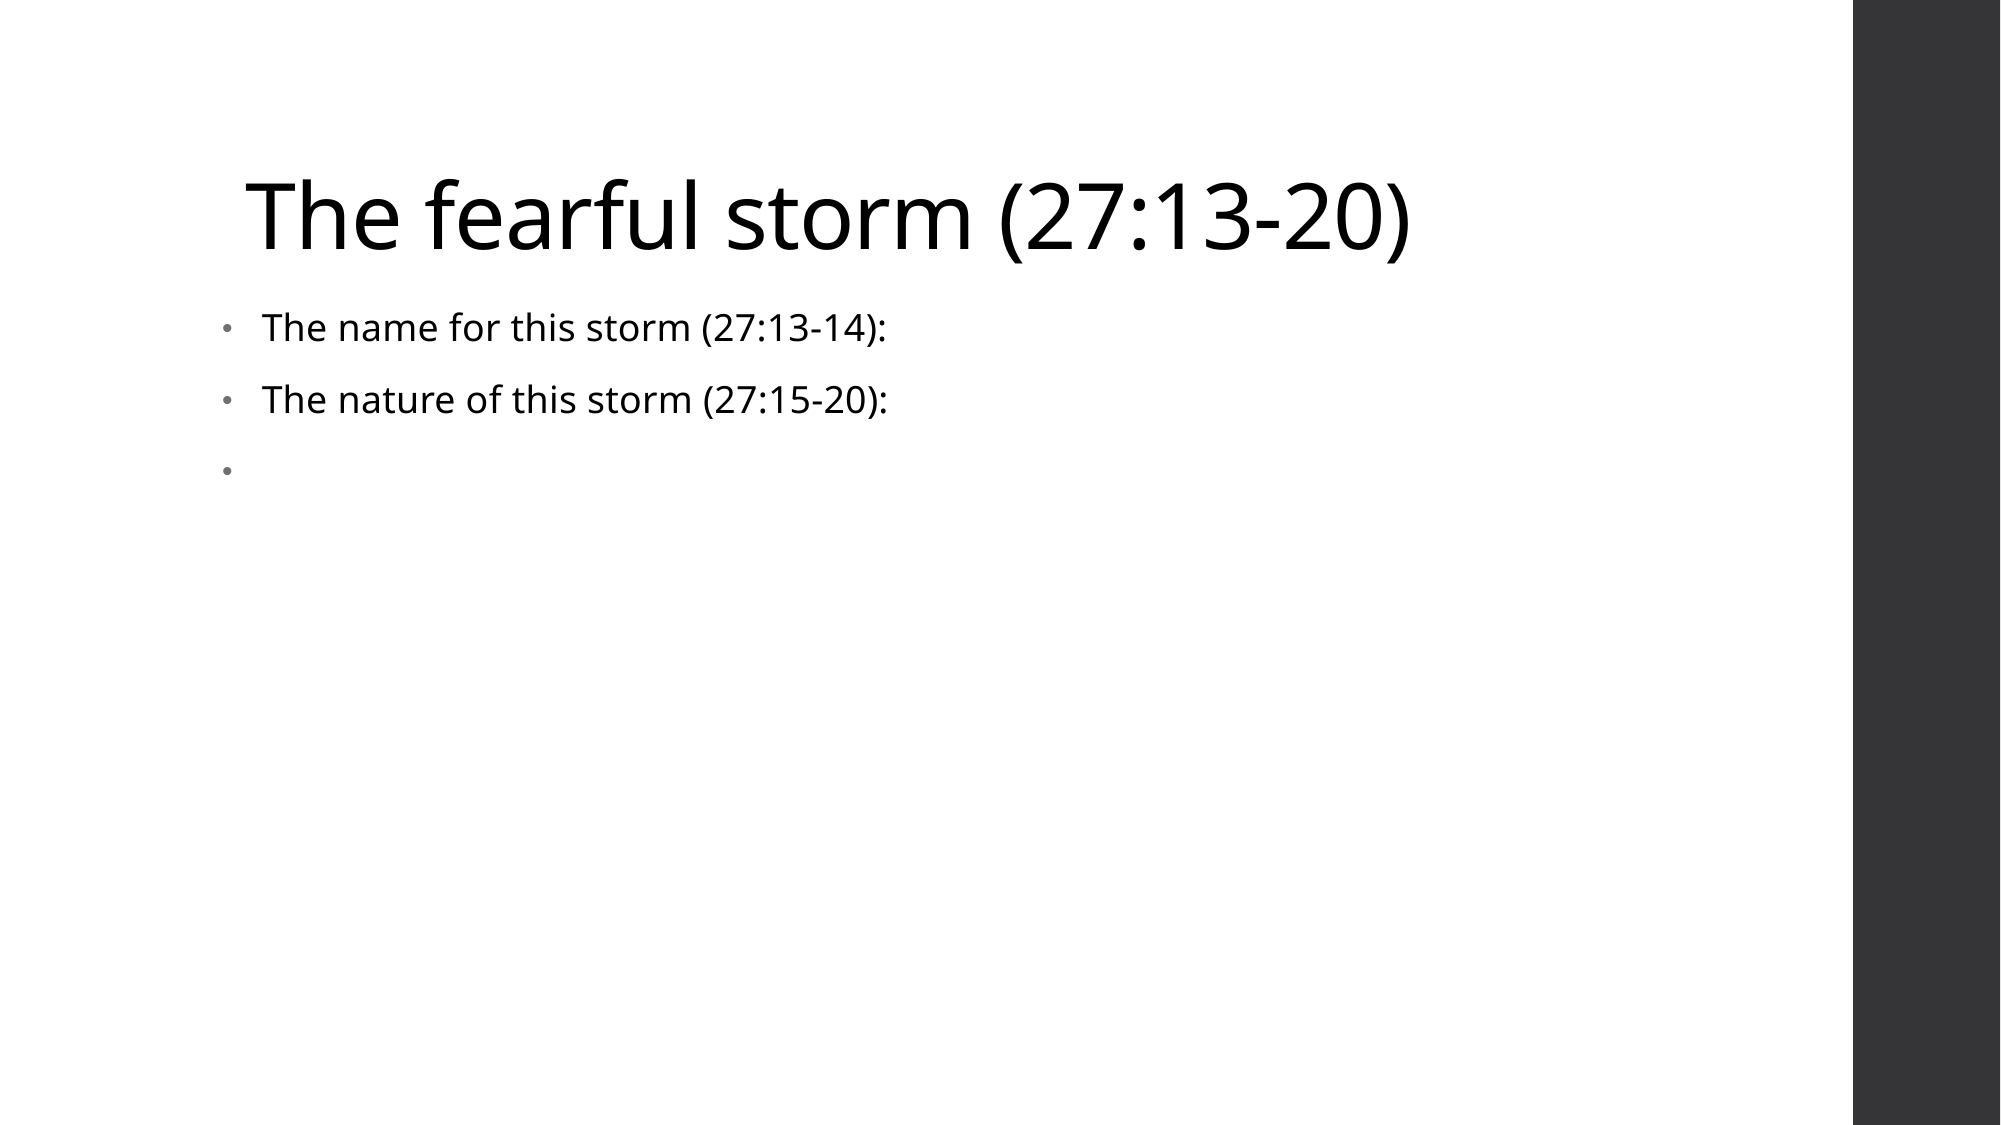

# The fearful storm (27:13-20)
 The name for this storm (27:13-14):
 The nature of this storm (27:15-20):